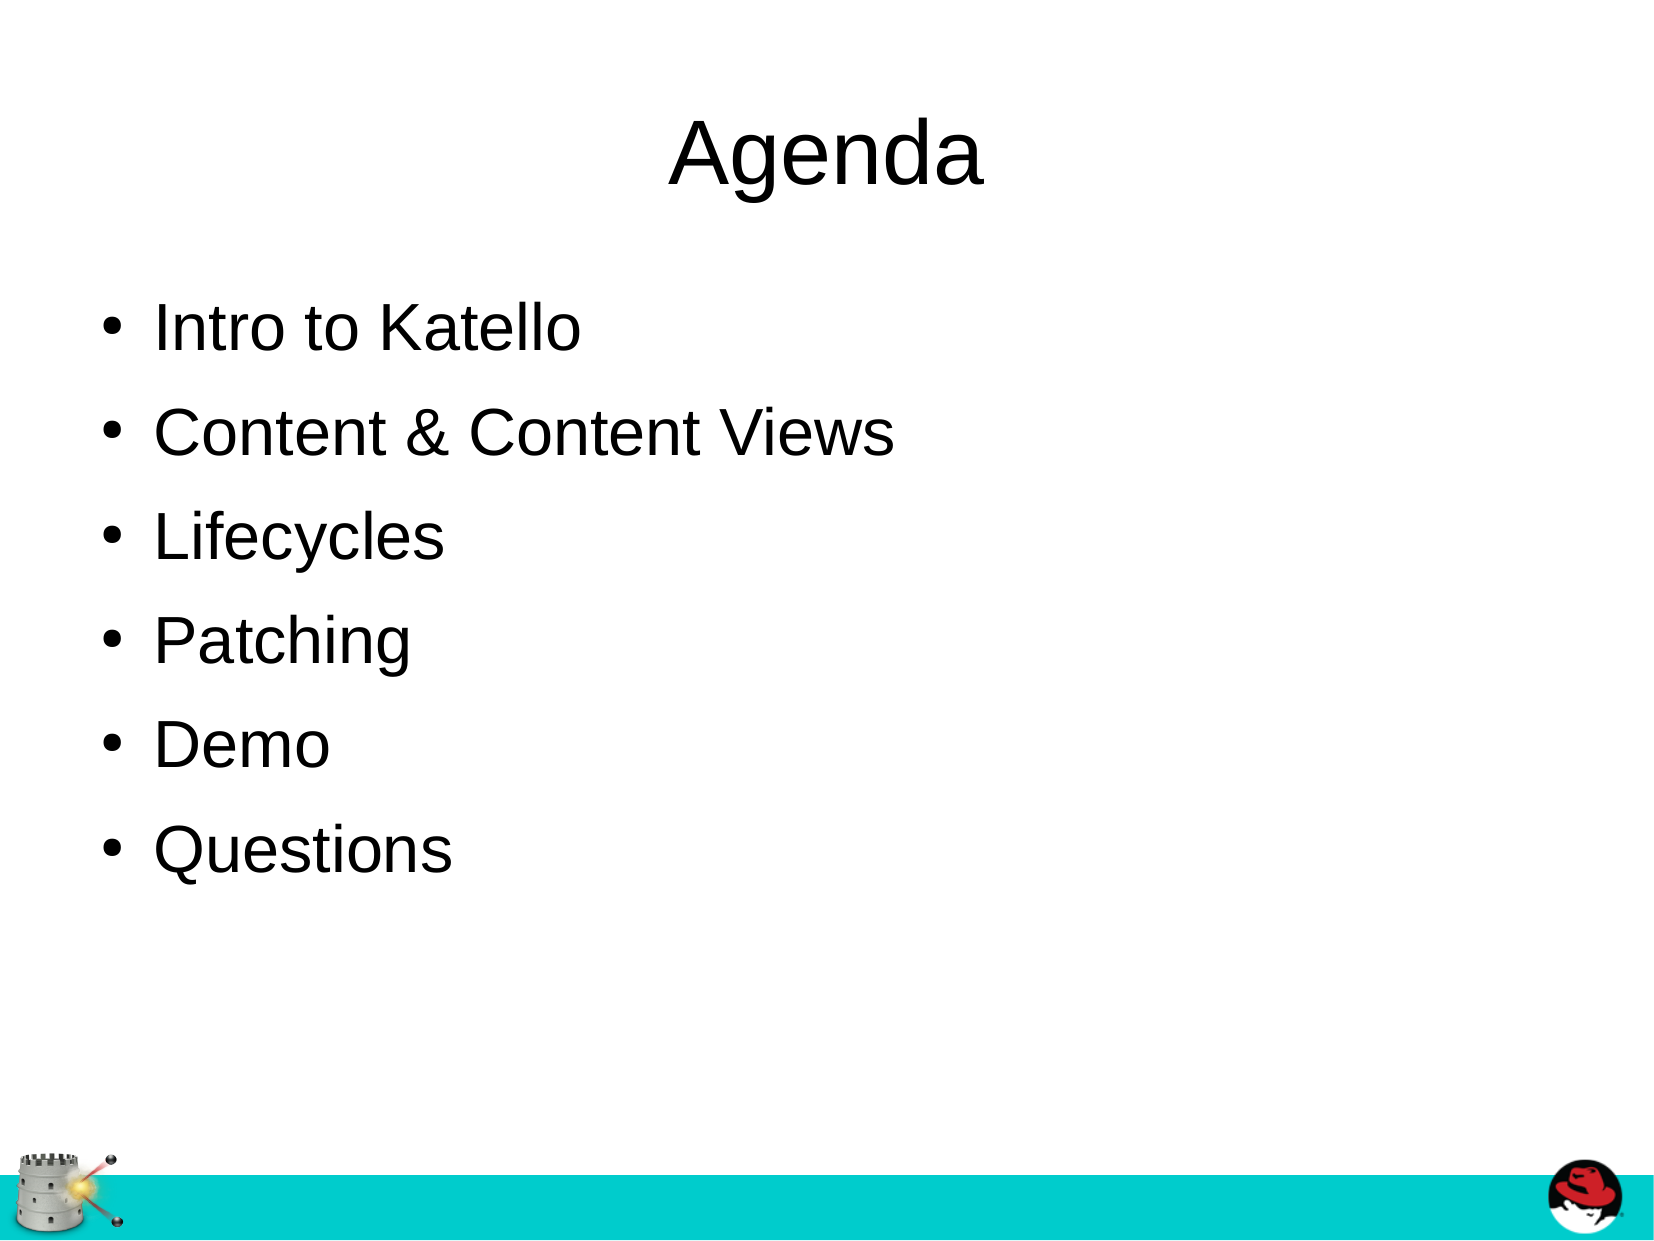

# Agenda
Intro to Katello
Content & Content Views
Lifecycles
Patching
Demo
Questions